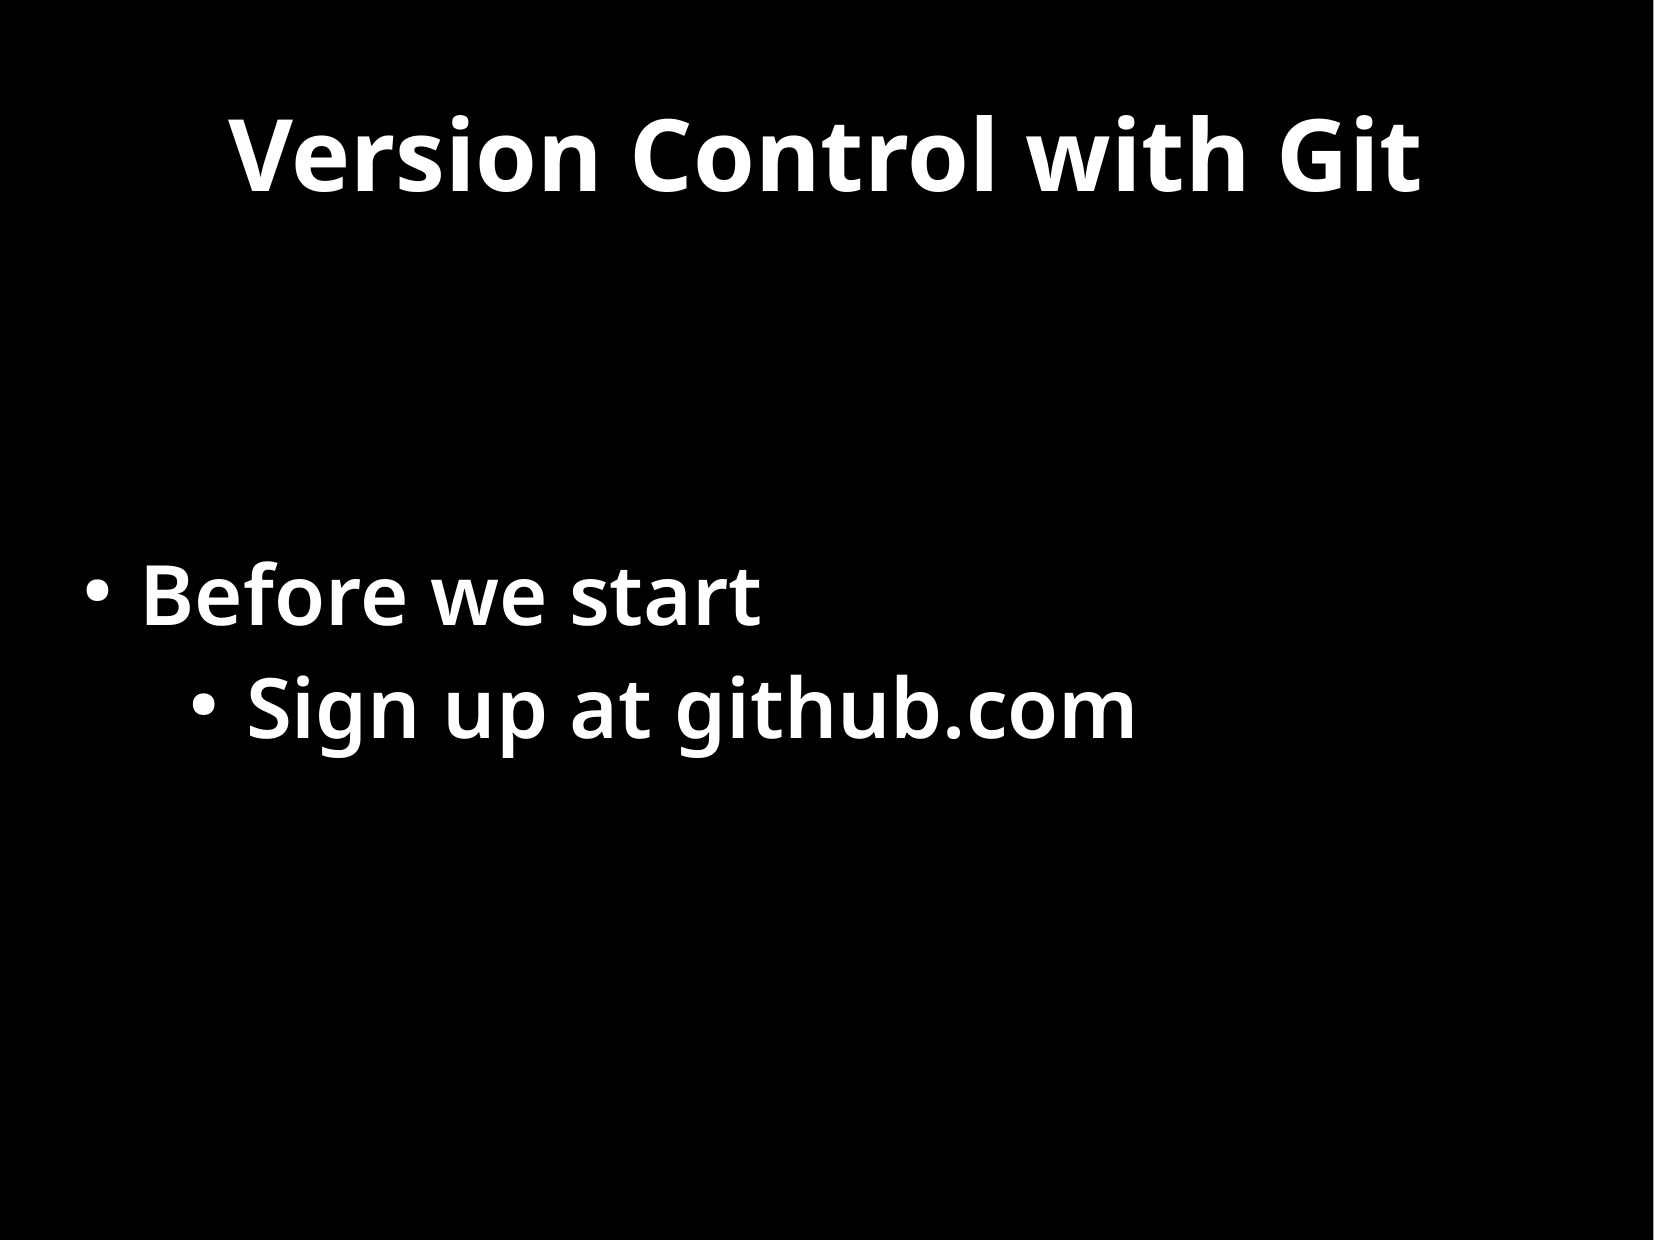

# Version Control with Git
 Before we start
 Sign up at github.com